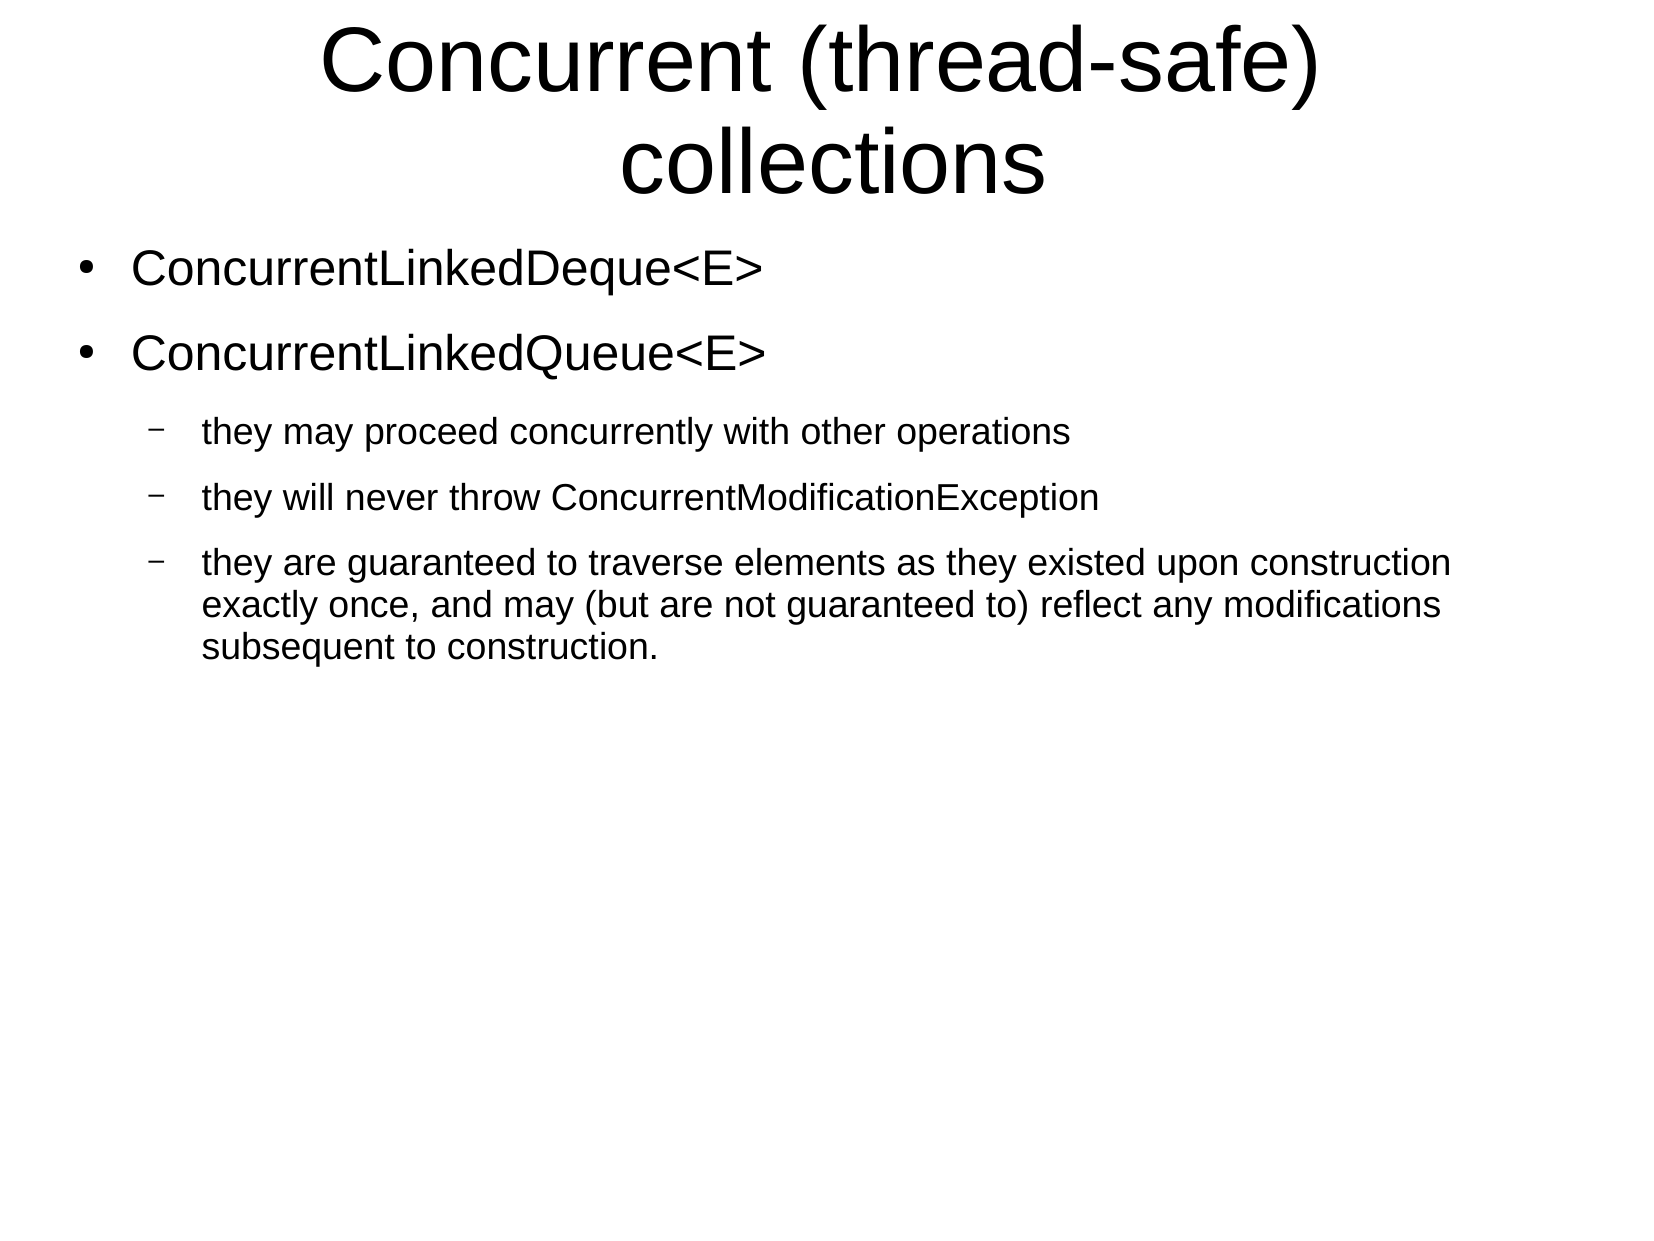

# Concurrent (thread-safe) collections
ConcurrentLinkedDeque<E>
ConcurrentLinkedQueue<E>
they may proceed concurrently with other operations
they will never throw ConcurrentModificationException
they are guaranteed to traverse elements as they existed upon construction exactly once, and may (but are not guaranteed to) reflect any modifications subsequent to construction.